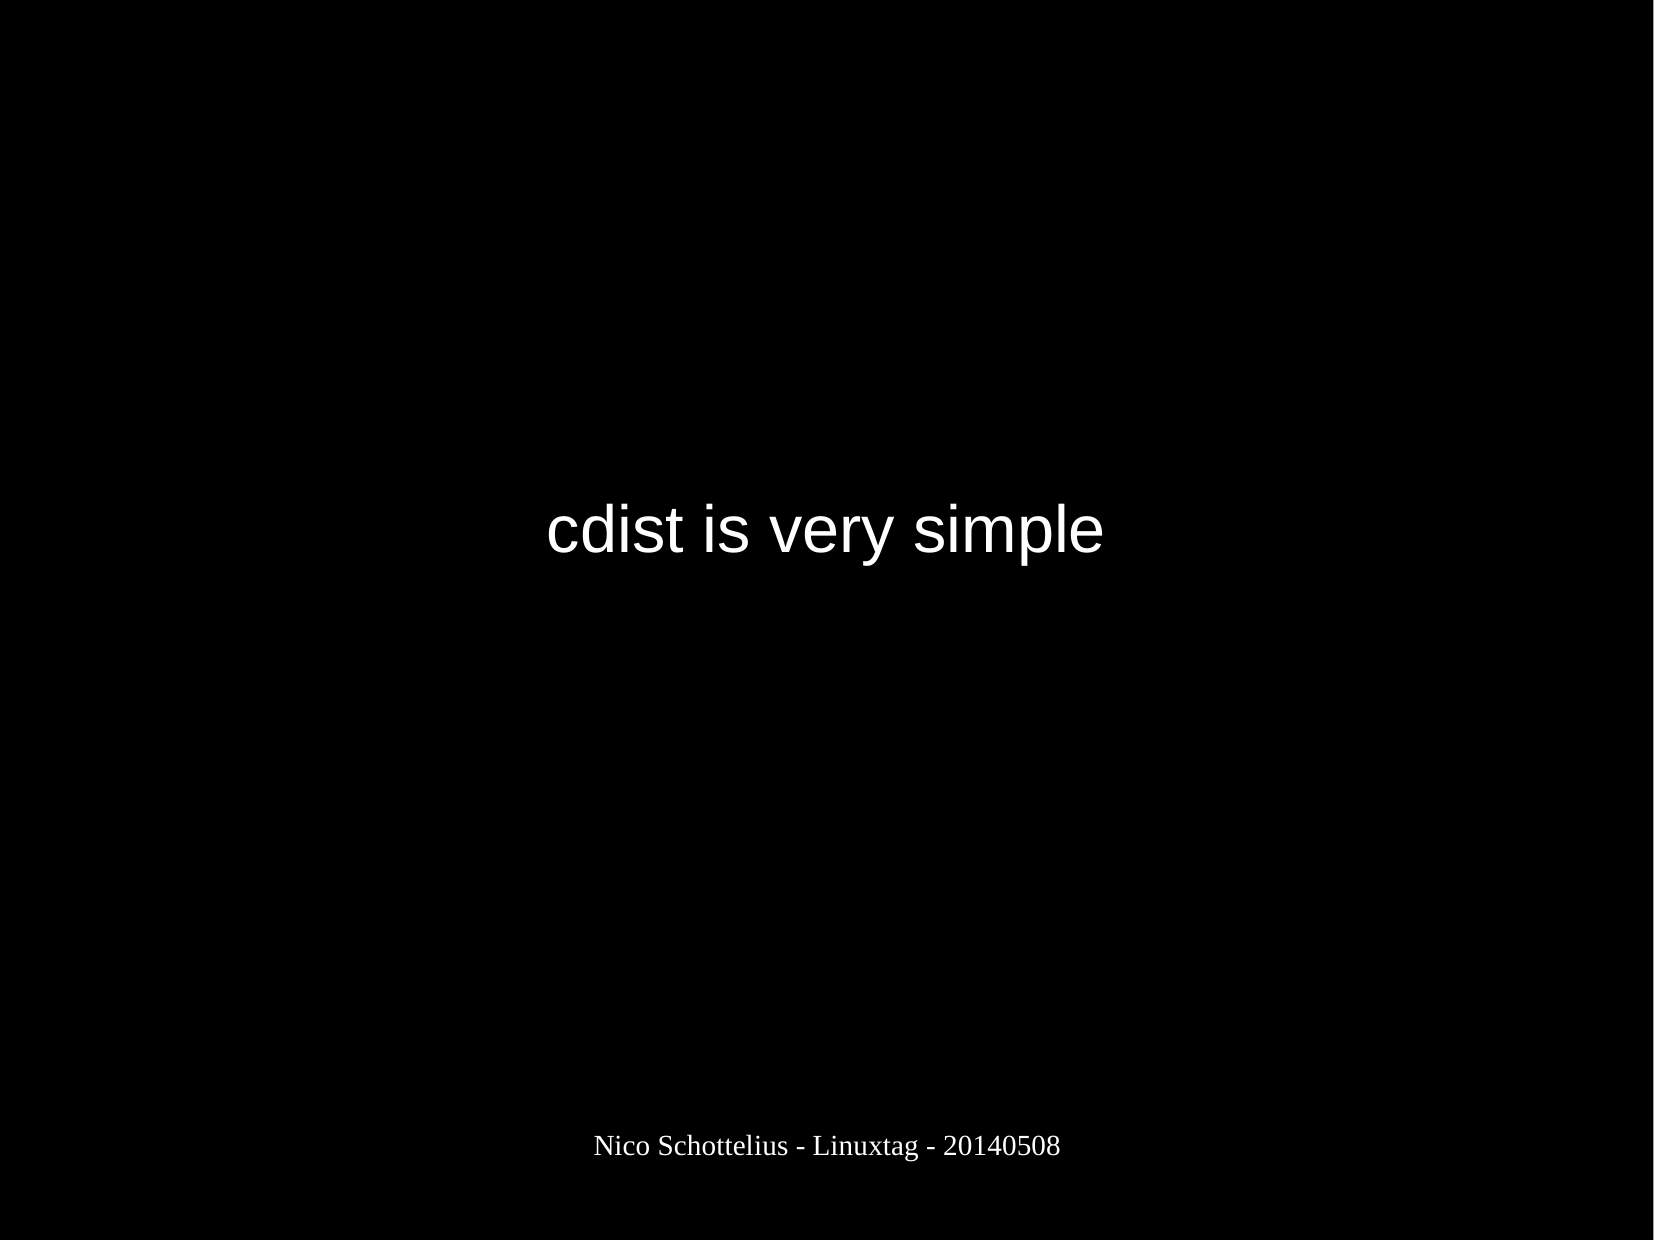

# cdist is very simple
Nico Schottelius - Linuxtag - 20140508